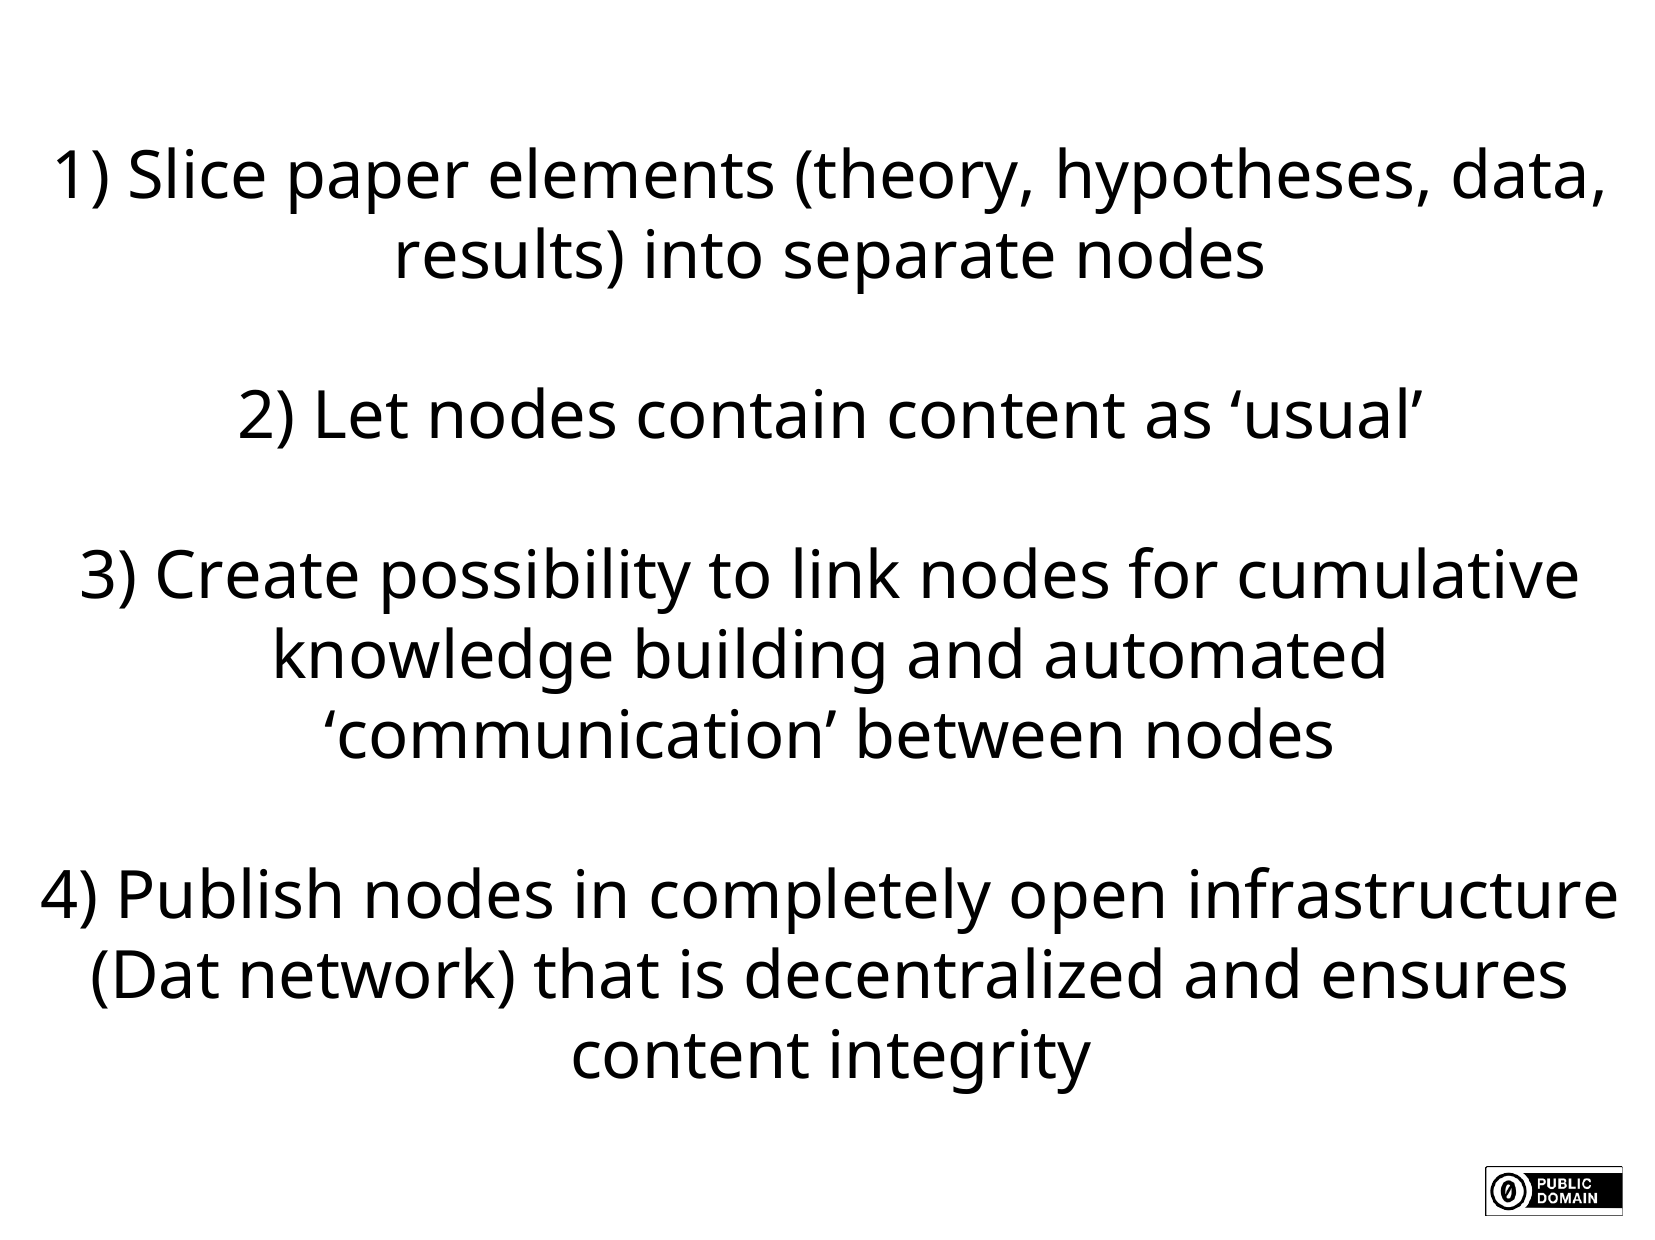

# 1) Slice paper elements (theory, hypotheses, data, results) into separate nodes 2) Let nodes contain content as ‘usual’ 3) Create possibility to link nodes for cumulative knowledge building and automated ‘communication’ between nodes 4) Publish nodes in completely open infrastructure (Dat network) that is decentralized and ensures content integrity